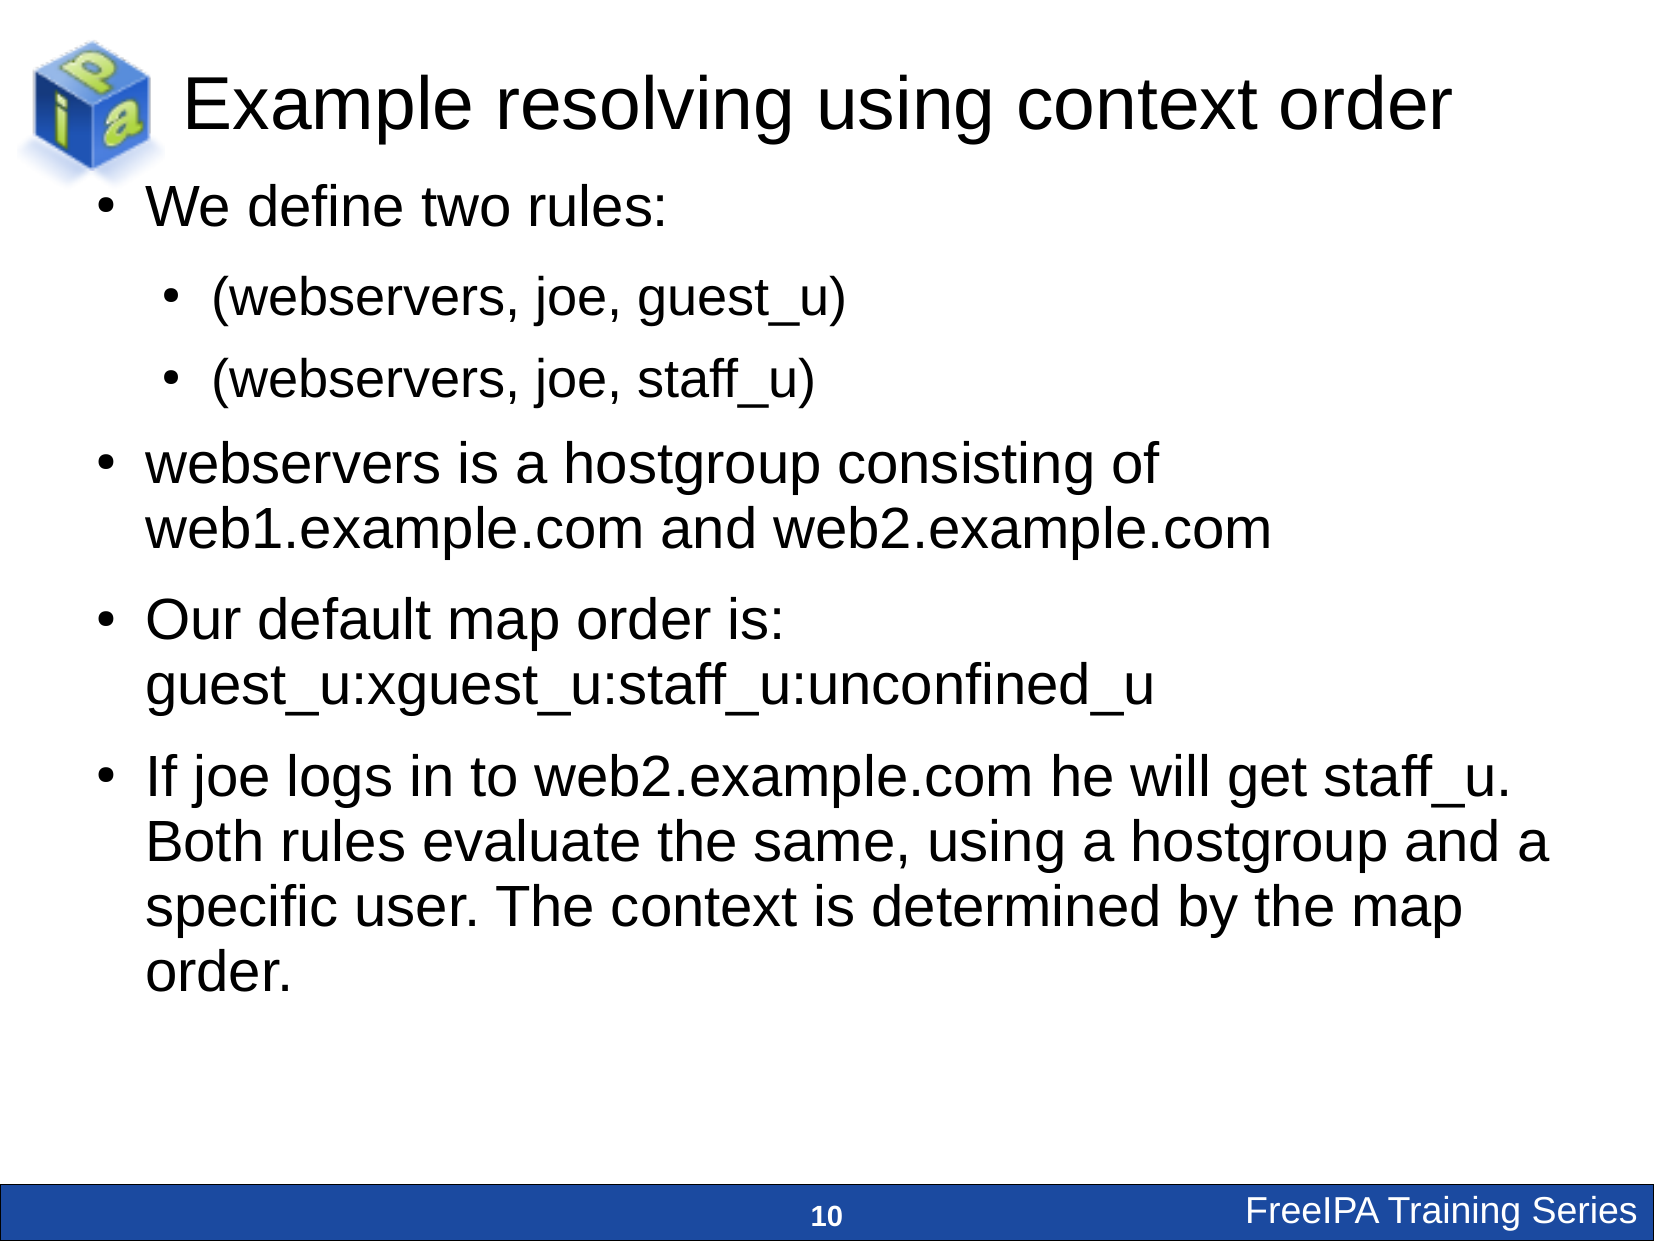

# Example resolving using context order
We define two rules:
(webservers, joe, guest_u)
(webservers, joe, staff_u)
webservers is a hostgroup consisting of web1.example.com and web2.example.com
Our default map order is: guest_u:xguest_u:staff_u:unconfined_u
If joe logs in to web2.example.com he will get staff_u. Both rules evaluate the same, using a hostgroup and a specific user. The context is determined by the map order.
10